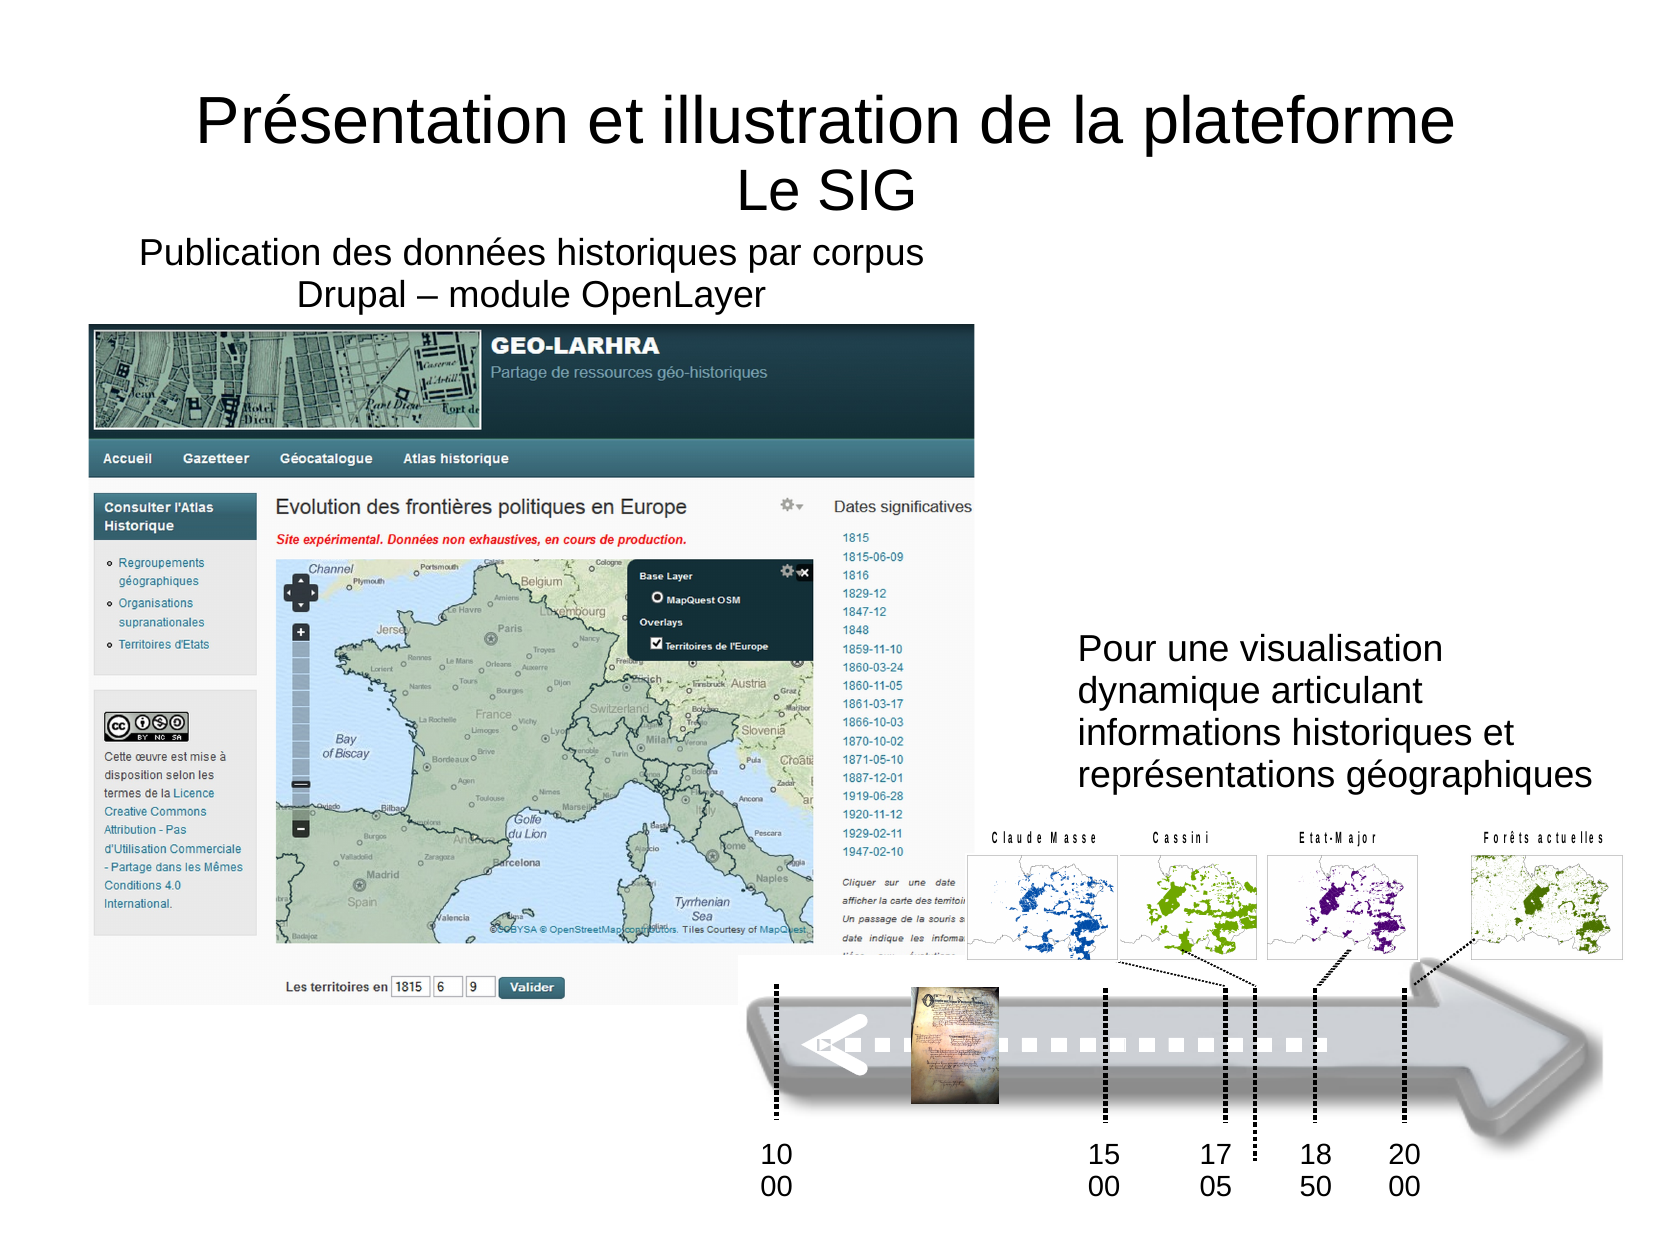

# Présentation et illustration de la plateforme Le SIG
Publication des données historiques par corpus
Drupal – module OpenLayer
Pour une visualisation dynamique articulant informations historiques et représentations géographiques
1000
1500
1705
1850
2000
21